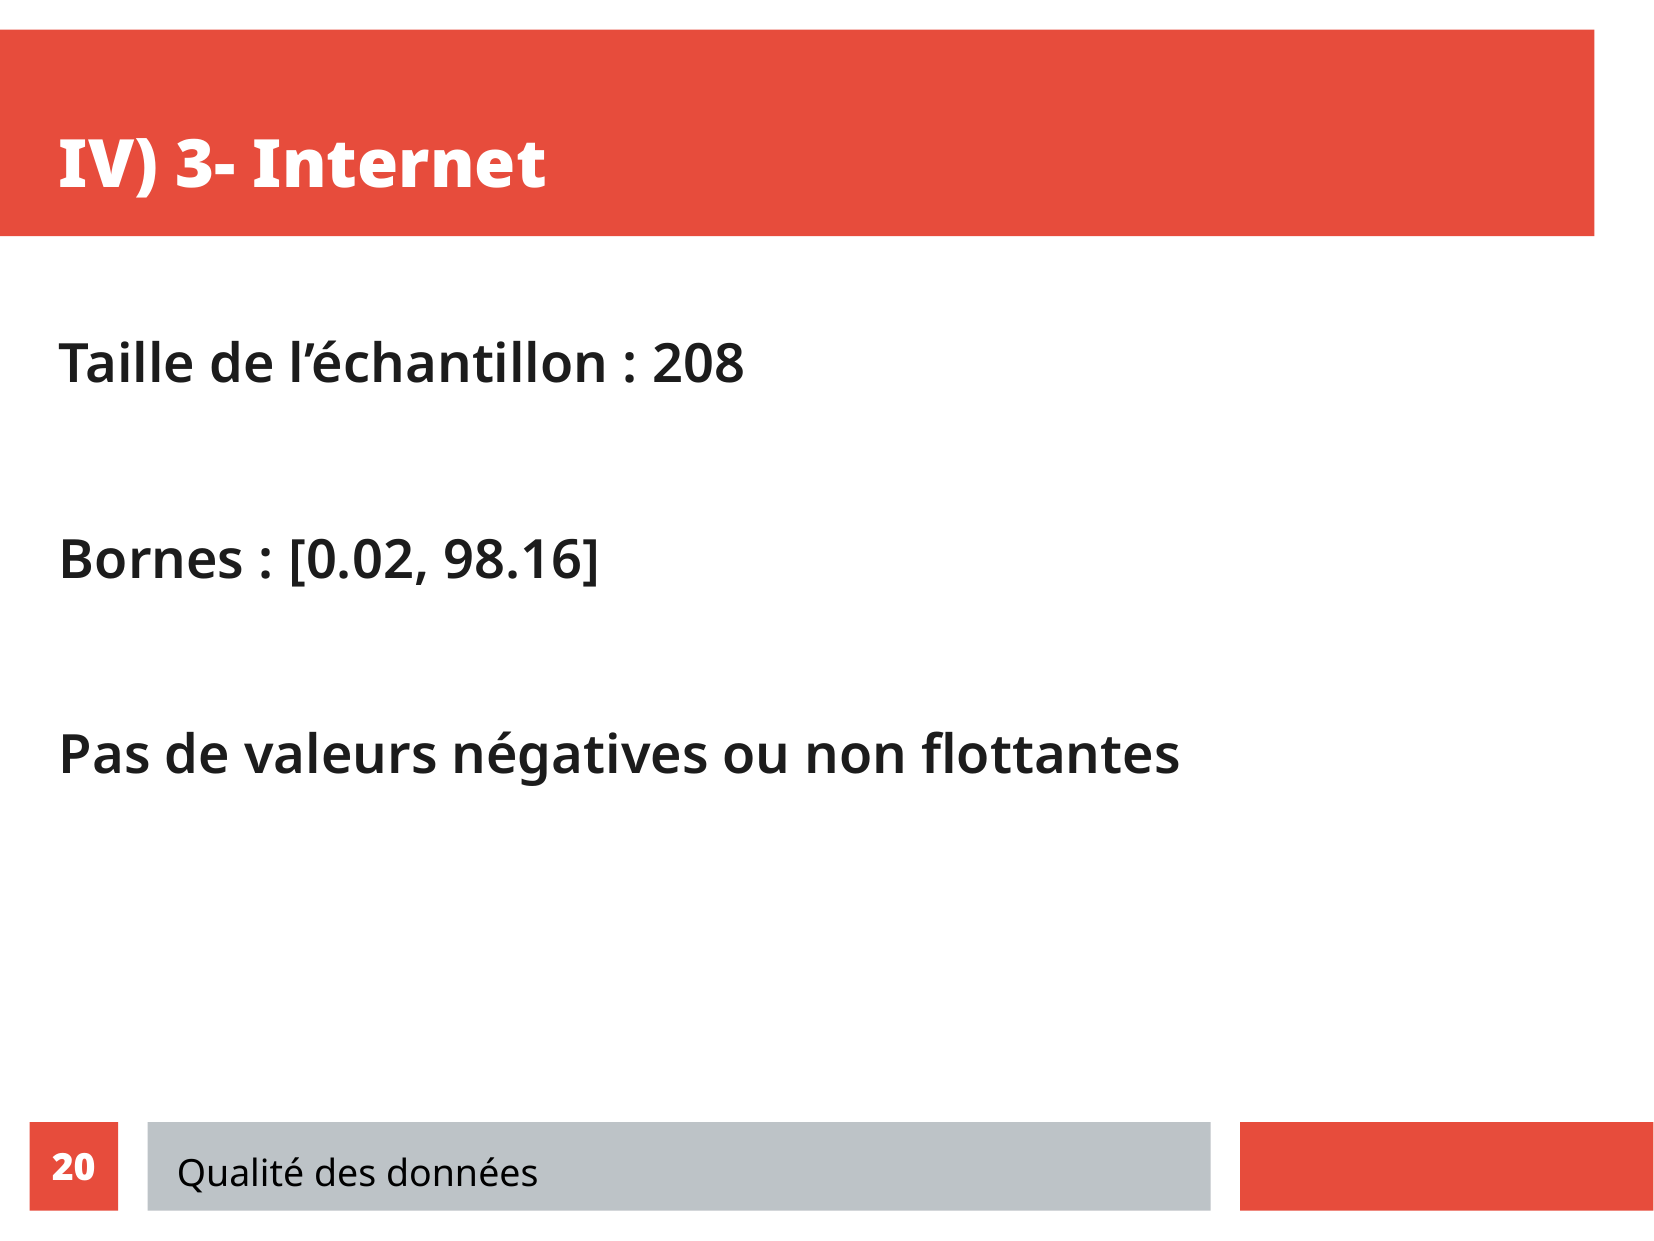

# IV) 3- Internet
Taille de l’échantillon : 208
Bornes : [0.02, 98.16]
Pas de valeurs négatives ou non flottantes
20
Qualité des données